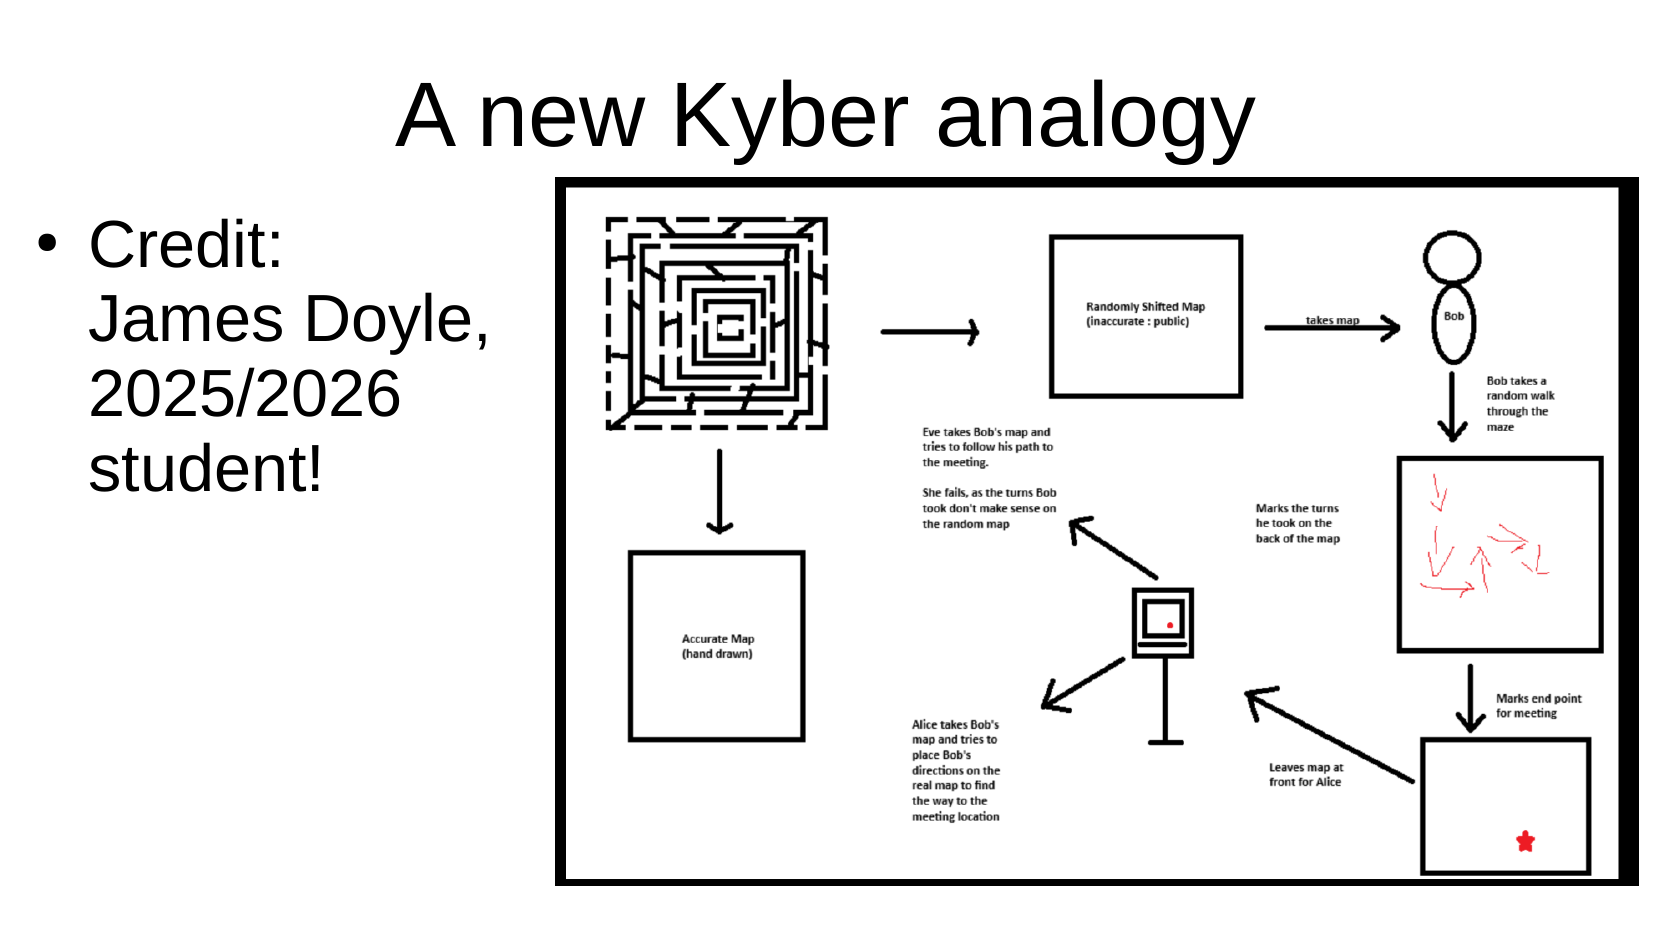

# A new Kyber analogy
Credit:
James Doyle, 2025/2026 student!